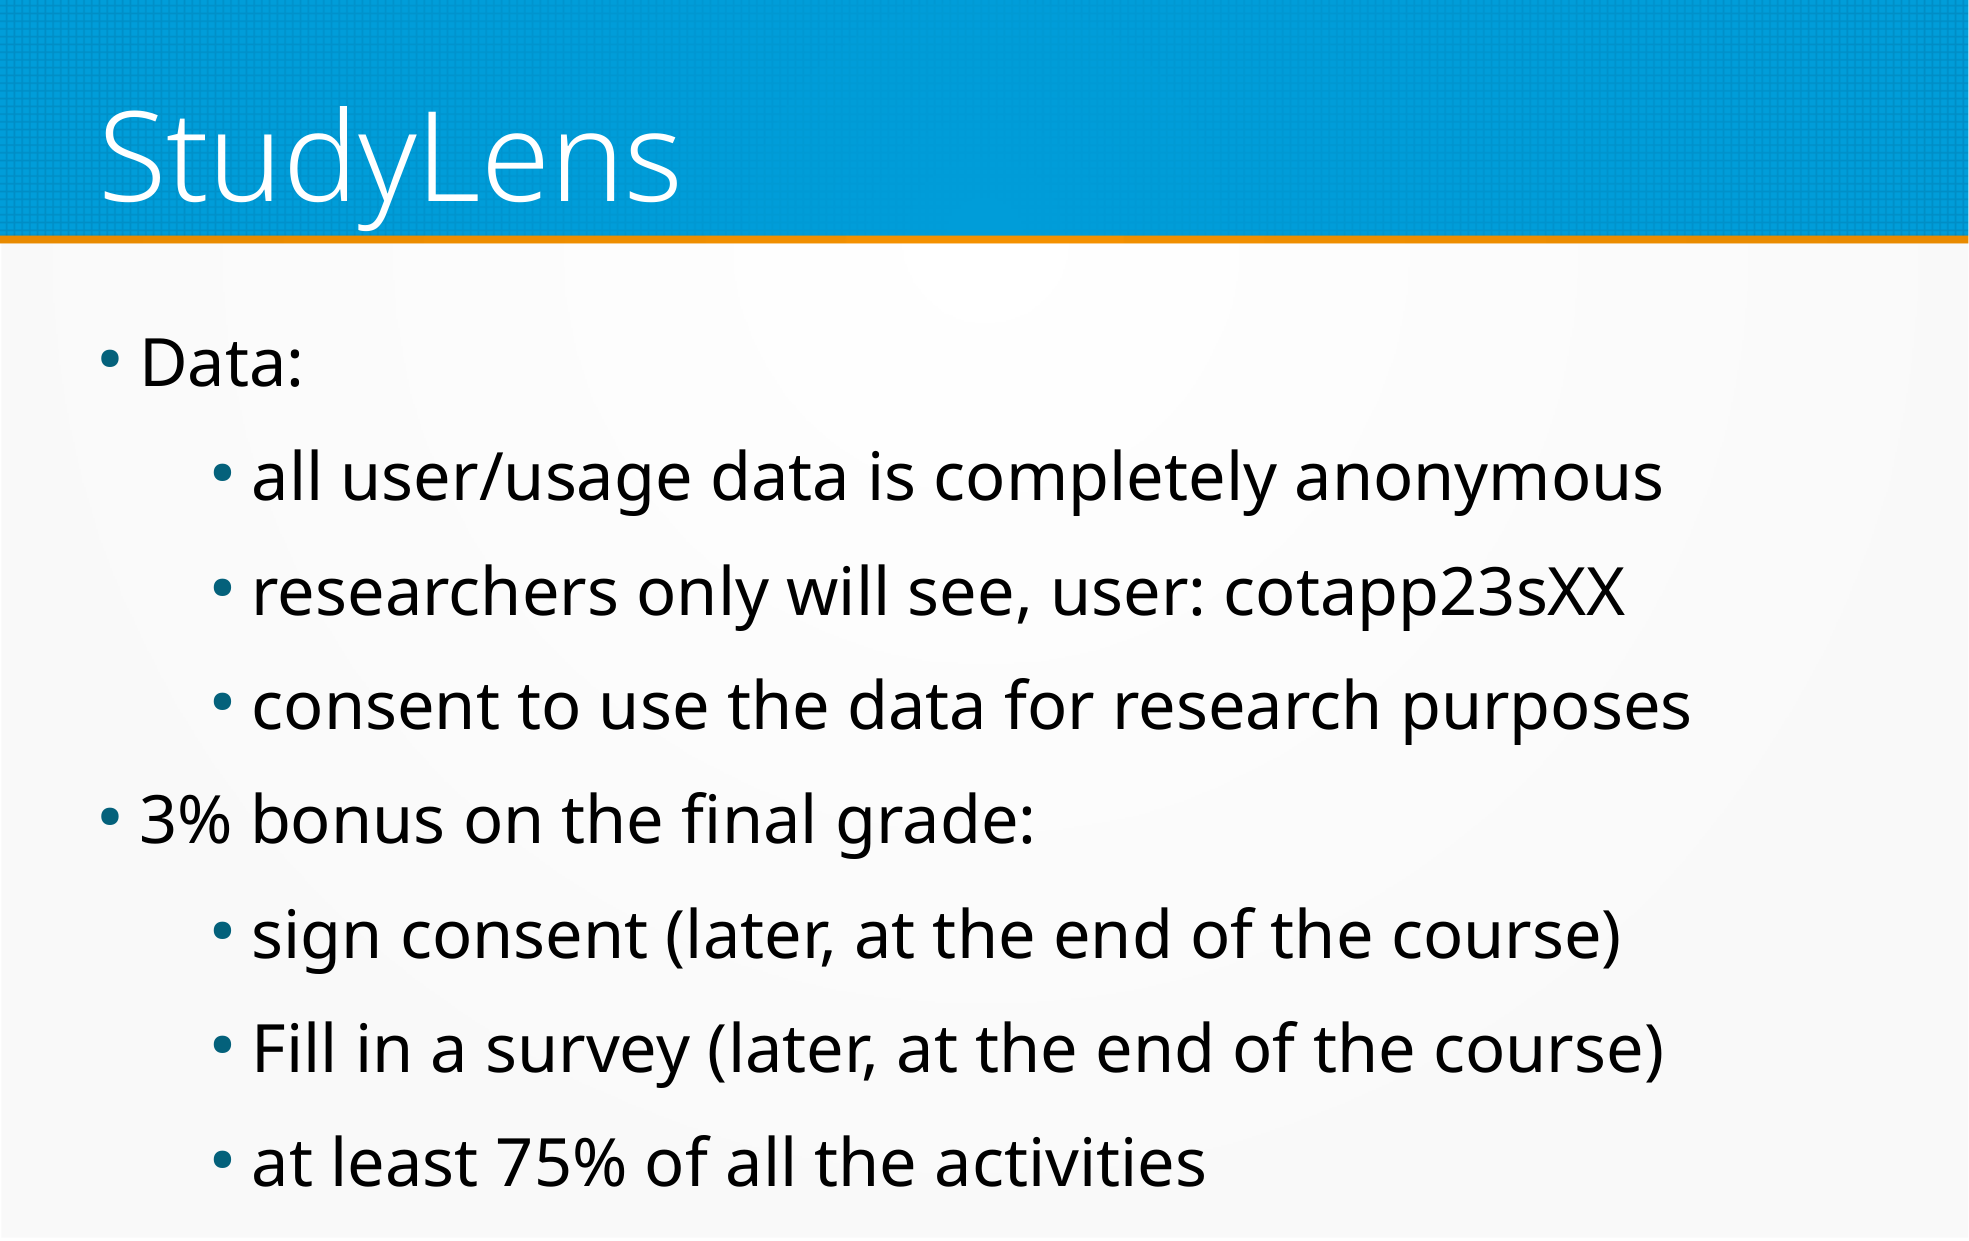

# StudyLens
 Data:
 all user/usage data is completely anonymous
 researchers only will see, user: cotapp23sXX
 consent to use the data for research purposes
 3% bonus on the final grade:
 sign consent (later, at the end of the course)
 Fill in a survey (later, at the end of the course)
 at least 75% of all the activities